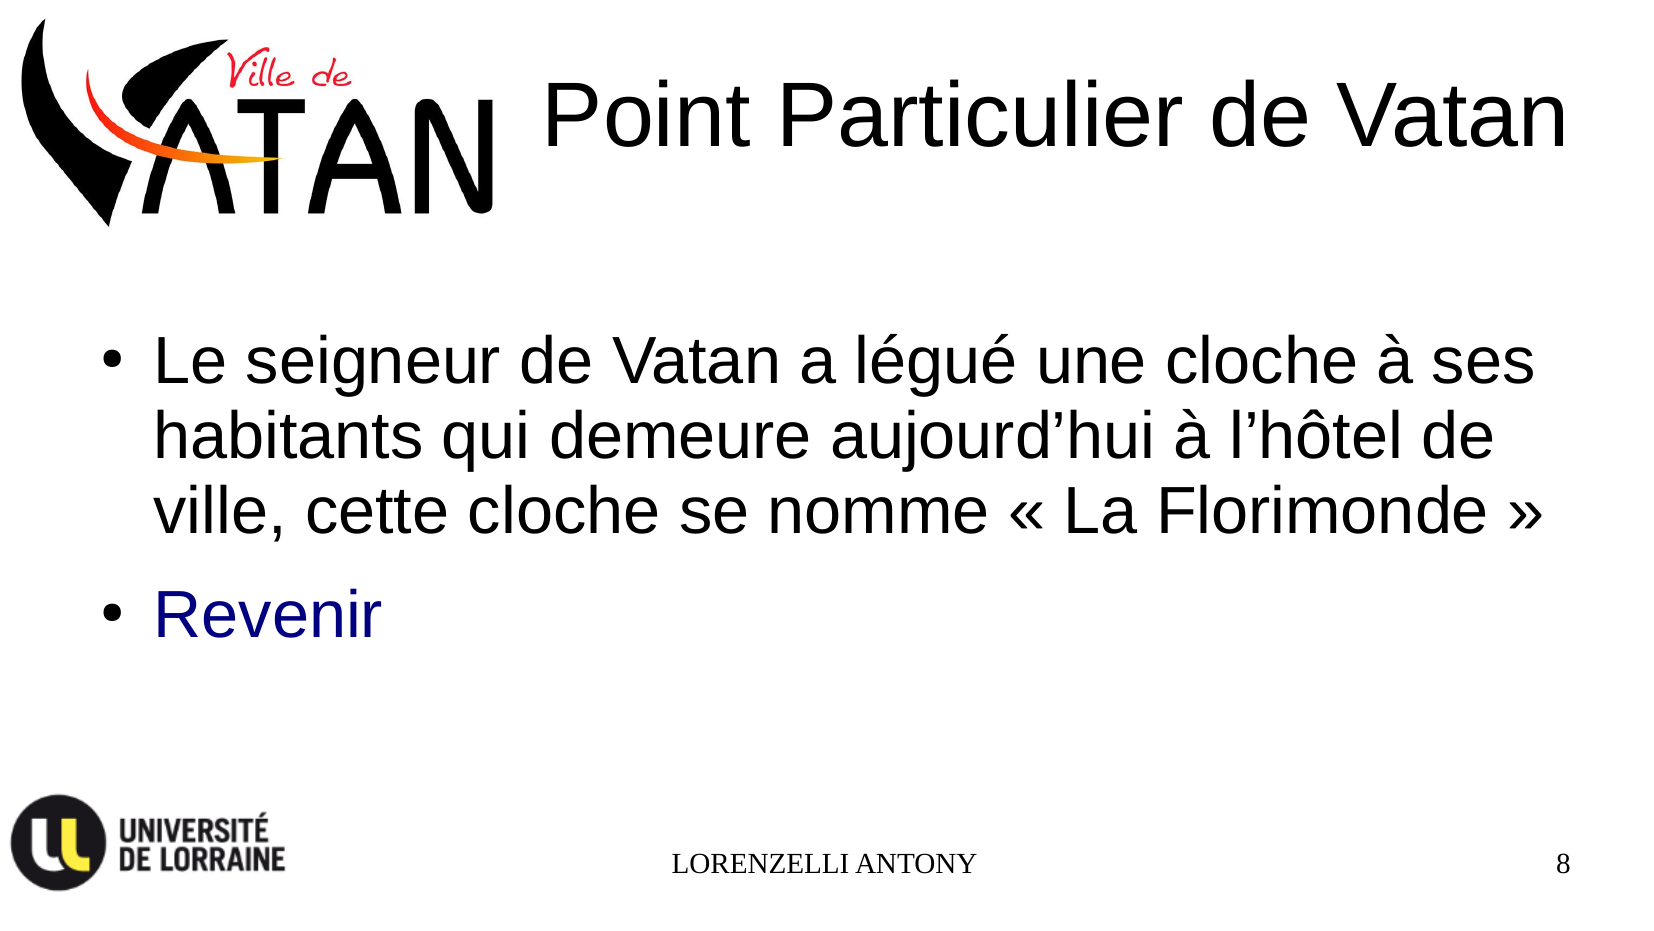

# Point Particulier de Vatan
Le seigneur de Vatan a légué une cloche à ses habitants qui demeure aujourd’hui à l’hôtel de ville, cette cloche se nomme « La Florimonde »
Revenir
LORENZELLI ANTONY
8